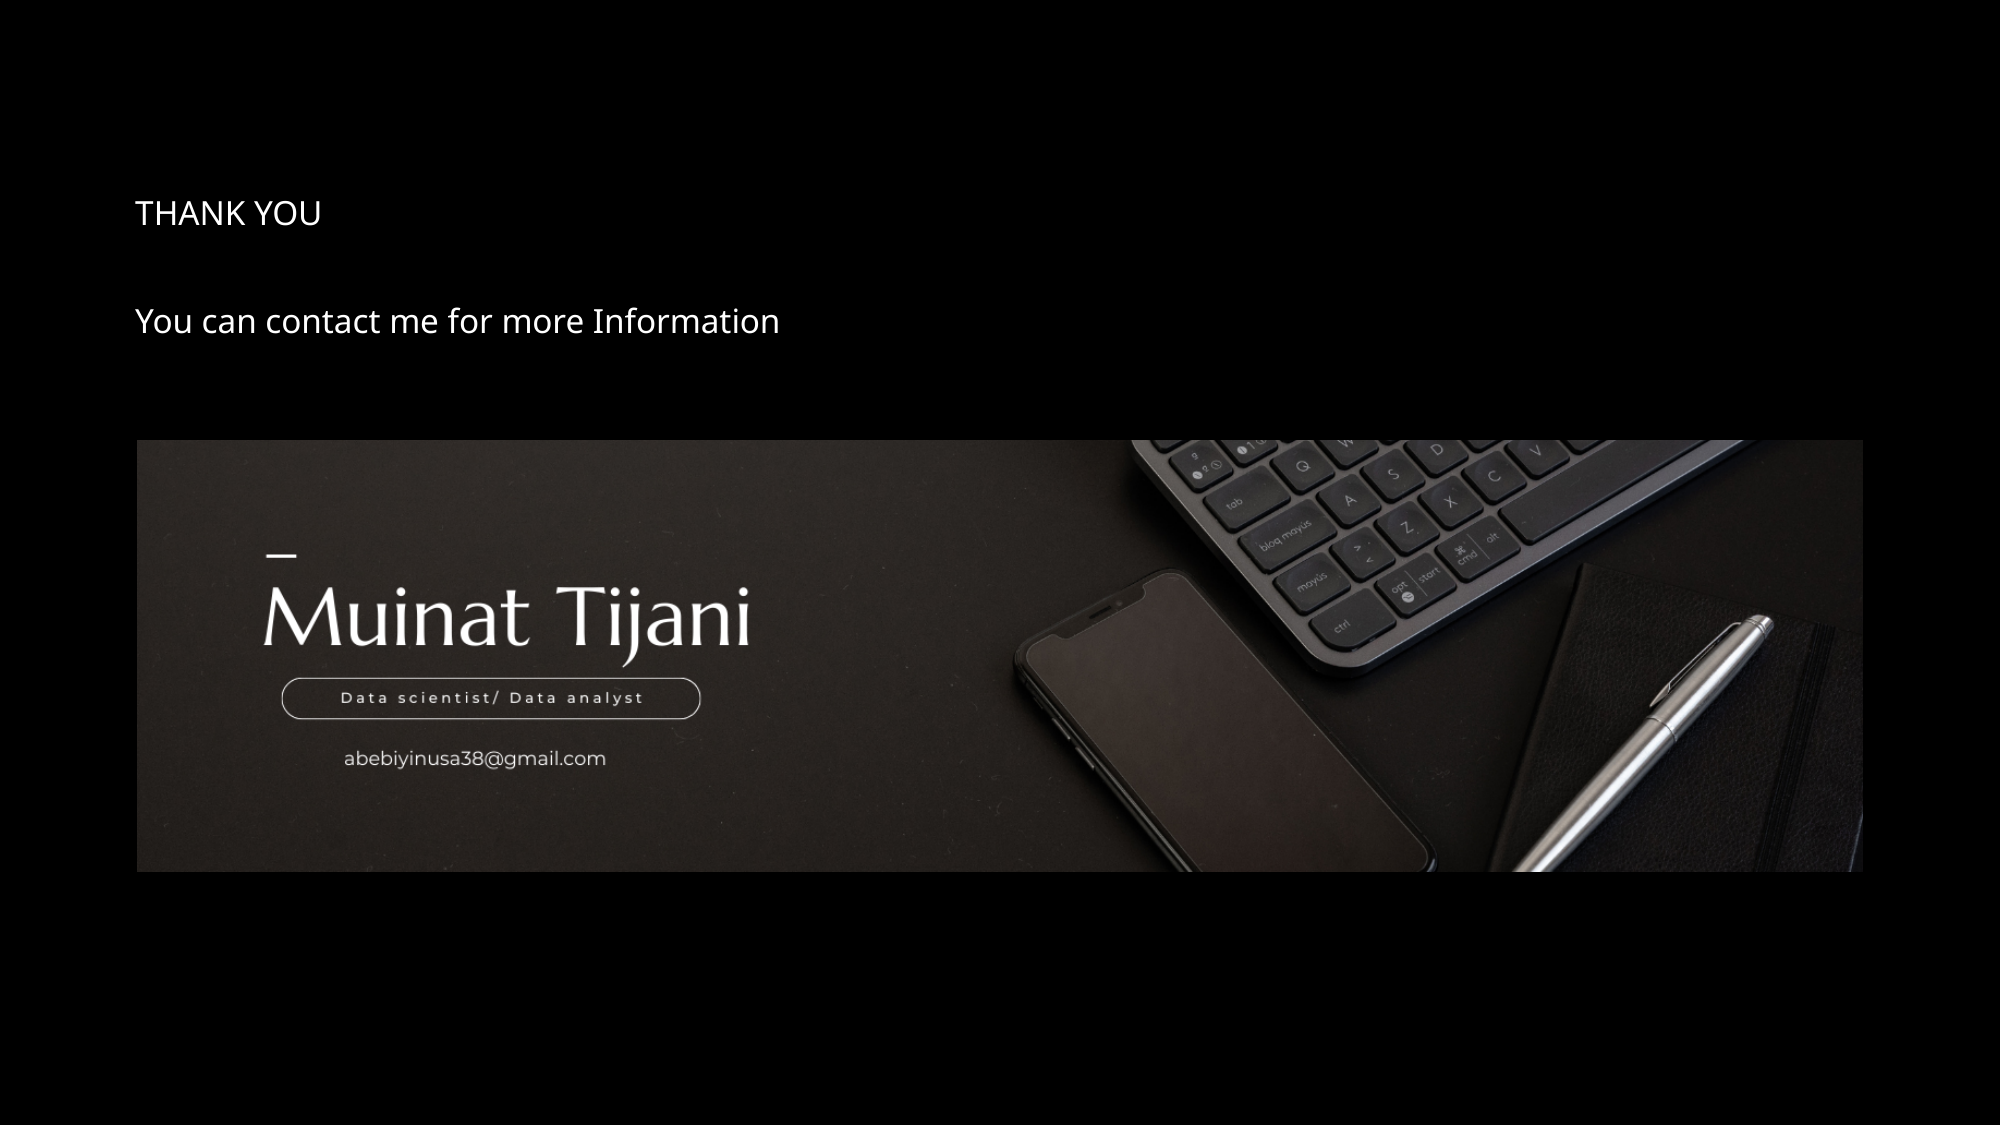

# THANK YOU You can contact me for more Information